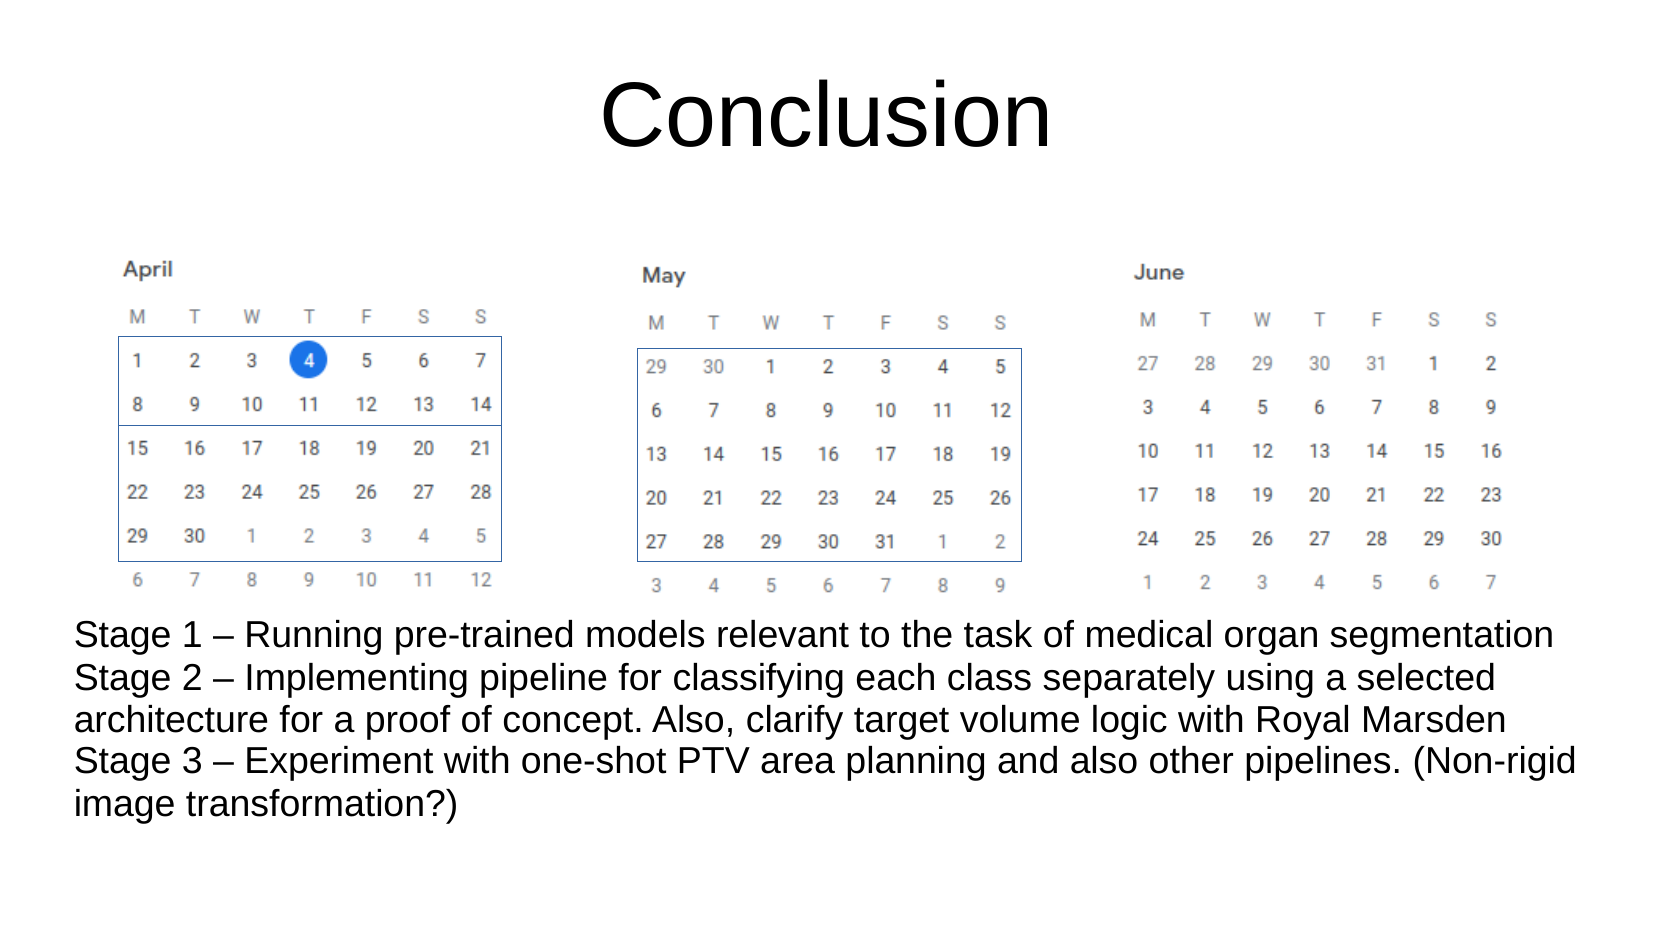

# Conclusion
Stage 1 – Running pre-trained models relevant to the task of medical organ segmentation
Stage 2 – Implementing pipeline for classifying each class separately using a selected architecture for a proof of concept. Also, clarify target volume logic with Royal Marsden
Stage 3 – Experiment with one-shot PTV area planning and also other pipelines. (Non-rigid image transformation?)